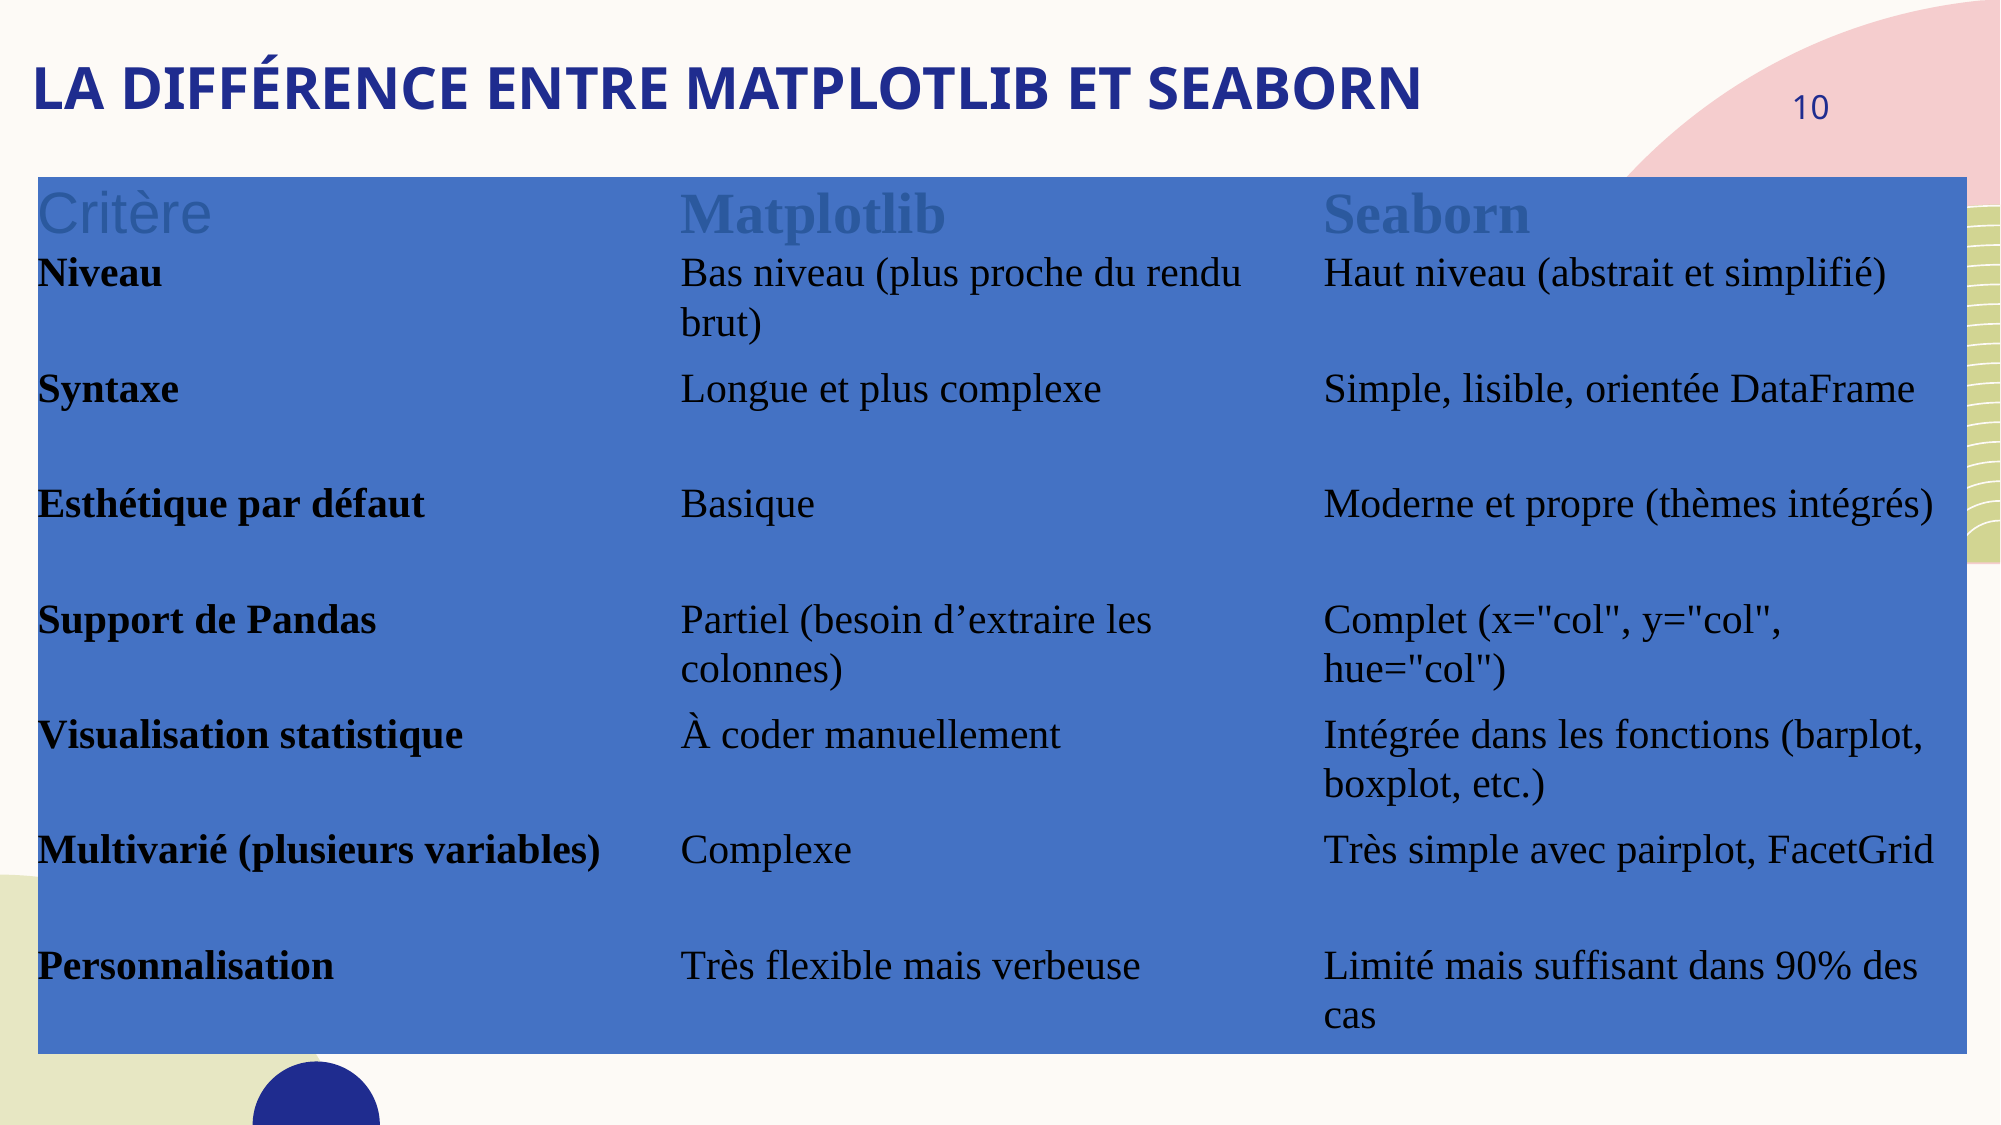

# la différence entre Matplotlib et Seaborn
| Critère | Matplotlib | Seaborn |
| --- | --- | --- |
| Niveau | Bas niveau (plus proche du rendu brut) | Haut niveau (abstrait et simplifié) |
| Syntaxe | Longue et plus complexe | Simple, lisible, orientée DataFrame |
| Esthétique par défaut | Basique | Moderne et propre (thèmes intégrés) |
| Support de Pandas | Partiel (besoin d’extraire les colonnes) | Complet (x="col", y="col", hue="col") |
| Visualisation statistique | À coder manuellement | Intégrée dans les fonctions (barplot, boxplot, etc.) |
| Multivarié (plusieurs variables) | Complexe | Très simple avec pairplot, FacetGrid |
| Personnalisation | Très flexible mais verbeuse | Limité mais suffisant dans 90% des cas |